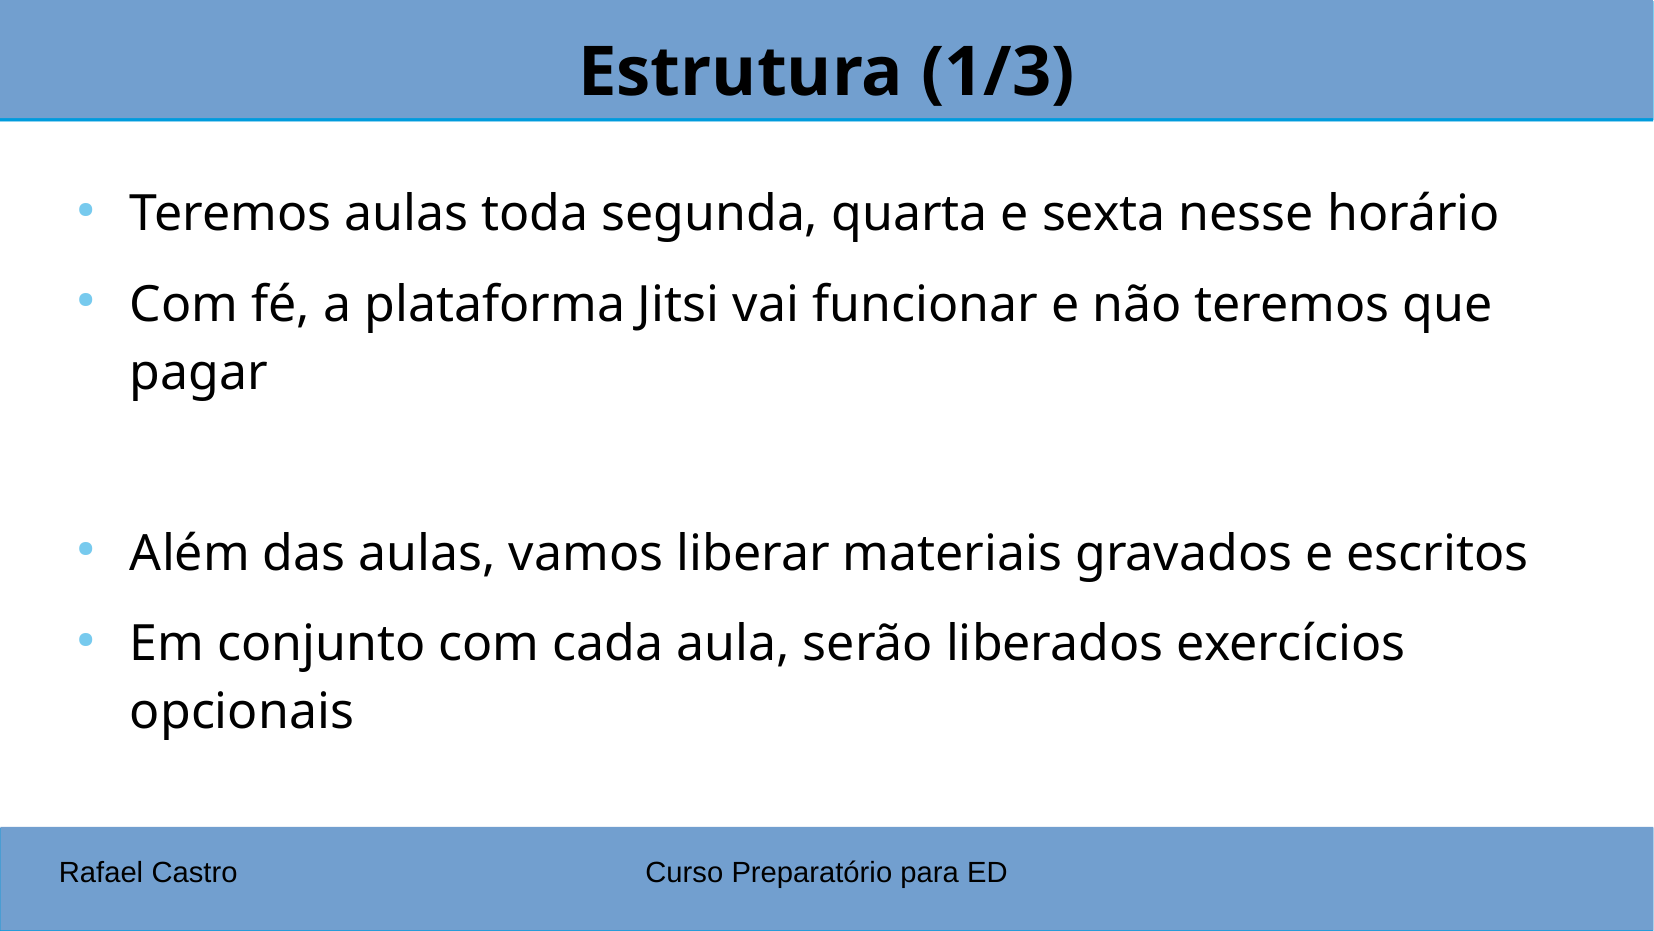

# Estrutura (1/3)
Teremos aulas toda segunda, quarta e sexta nesse horário
Com fé, a plataforma Jitsi vai funcionar e não teremos que pagar
Além das aulas, vamos liberar materiais gravados e escritos
Em conjunto com cada aula, serão liberados exercícios opcionais
Curso Preparatório para ED